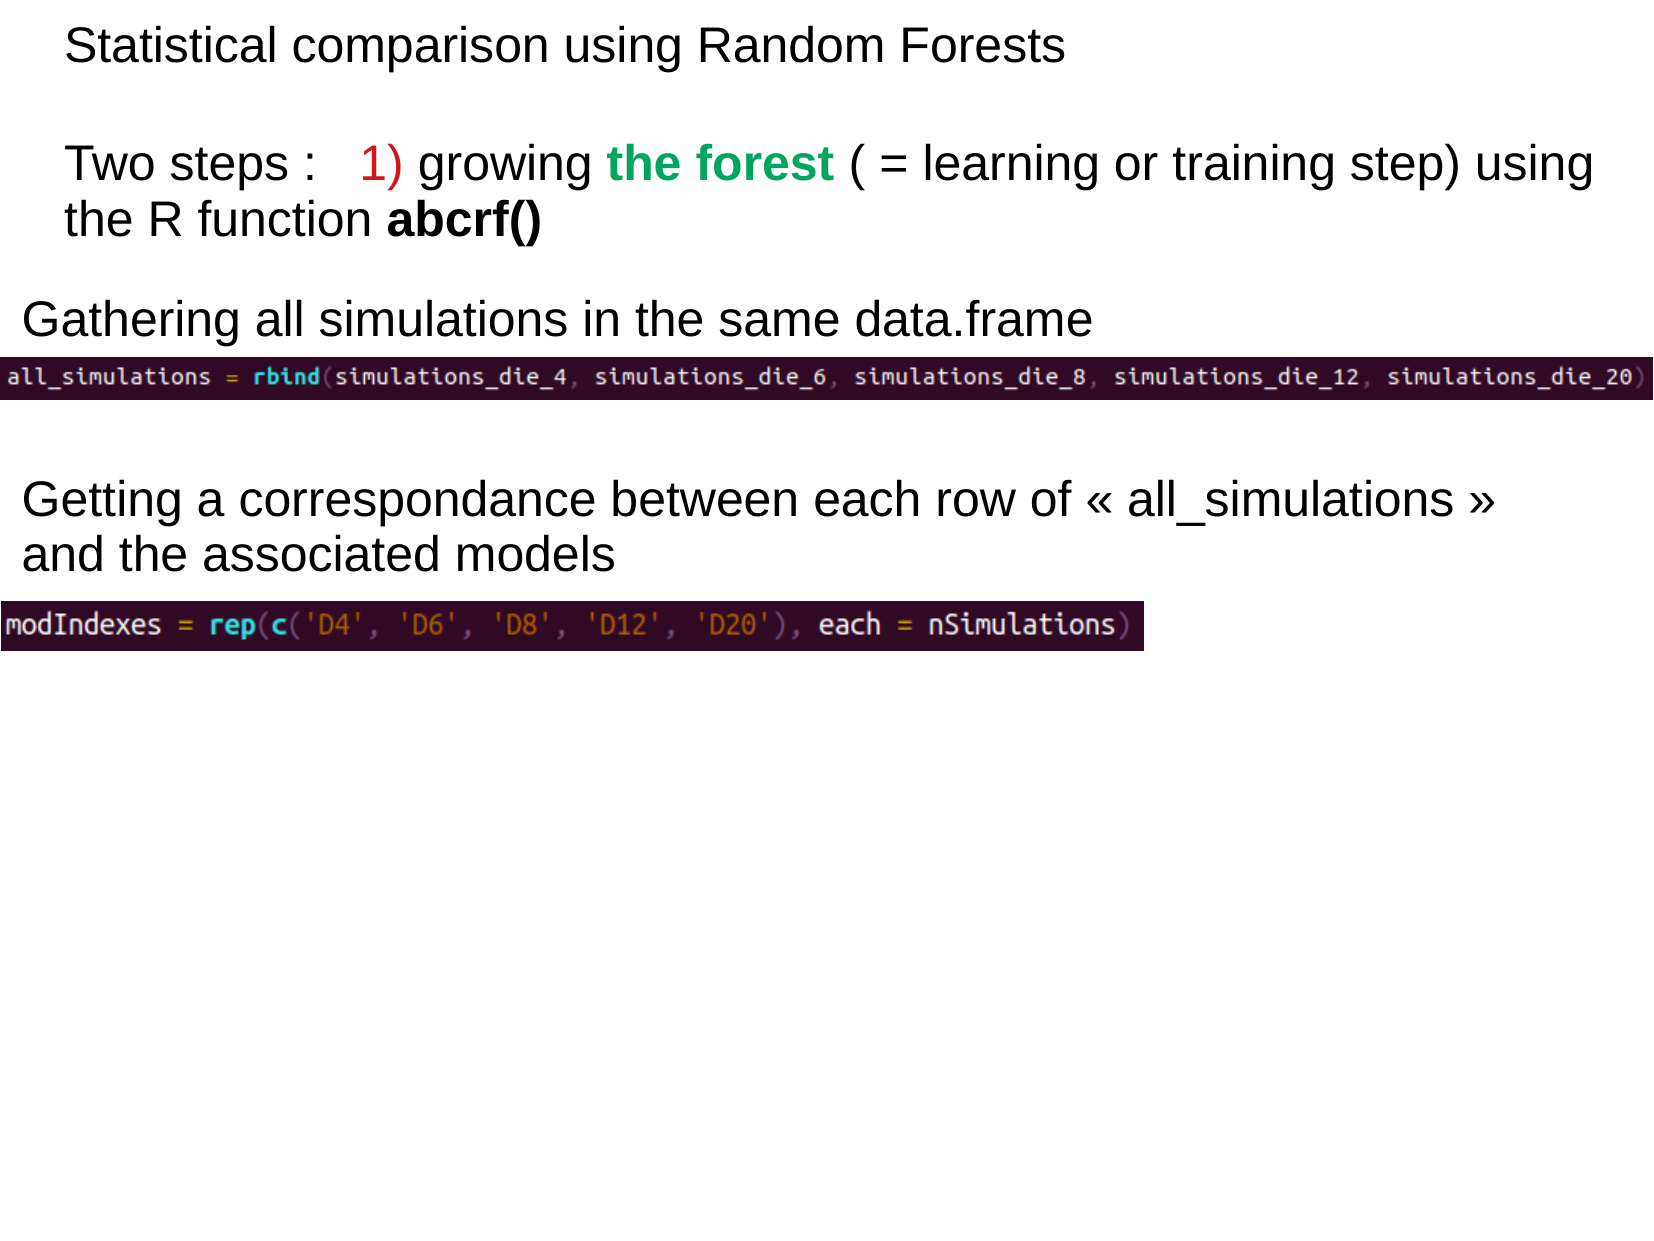

Statistical comparison using Random Forests
Two steps : 	1) growing the forest ( = learning or training step) using the R function abcrf()
Gathering all simulations in the same data.frame
Getting a correspondance between each row of « all_simulations » and the associated models